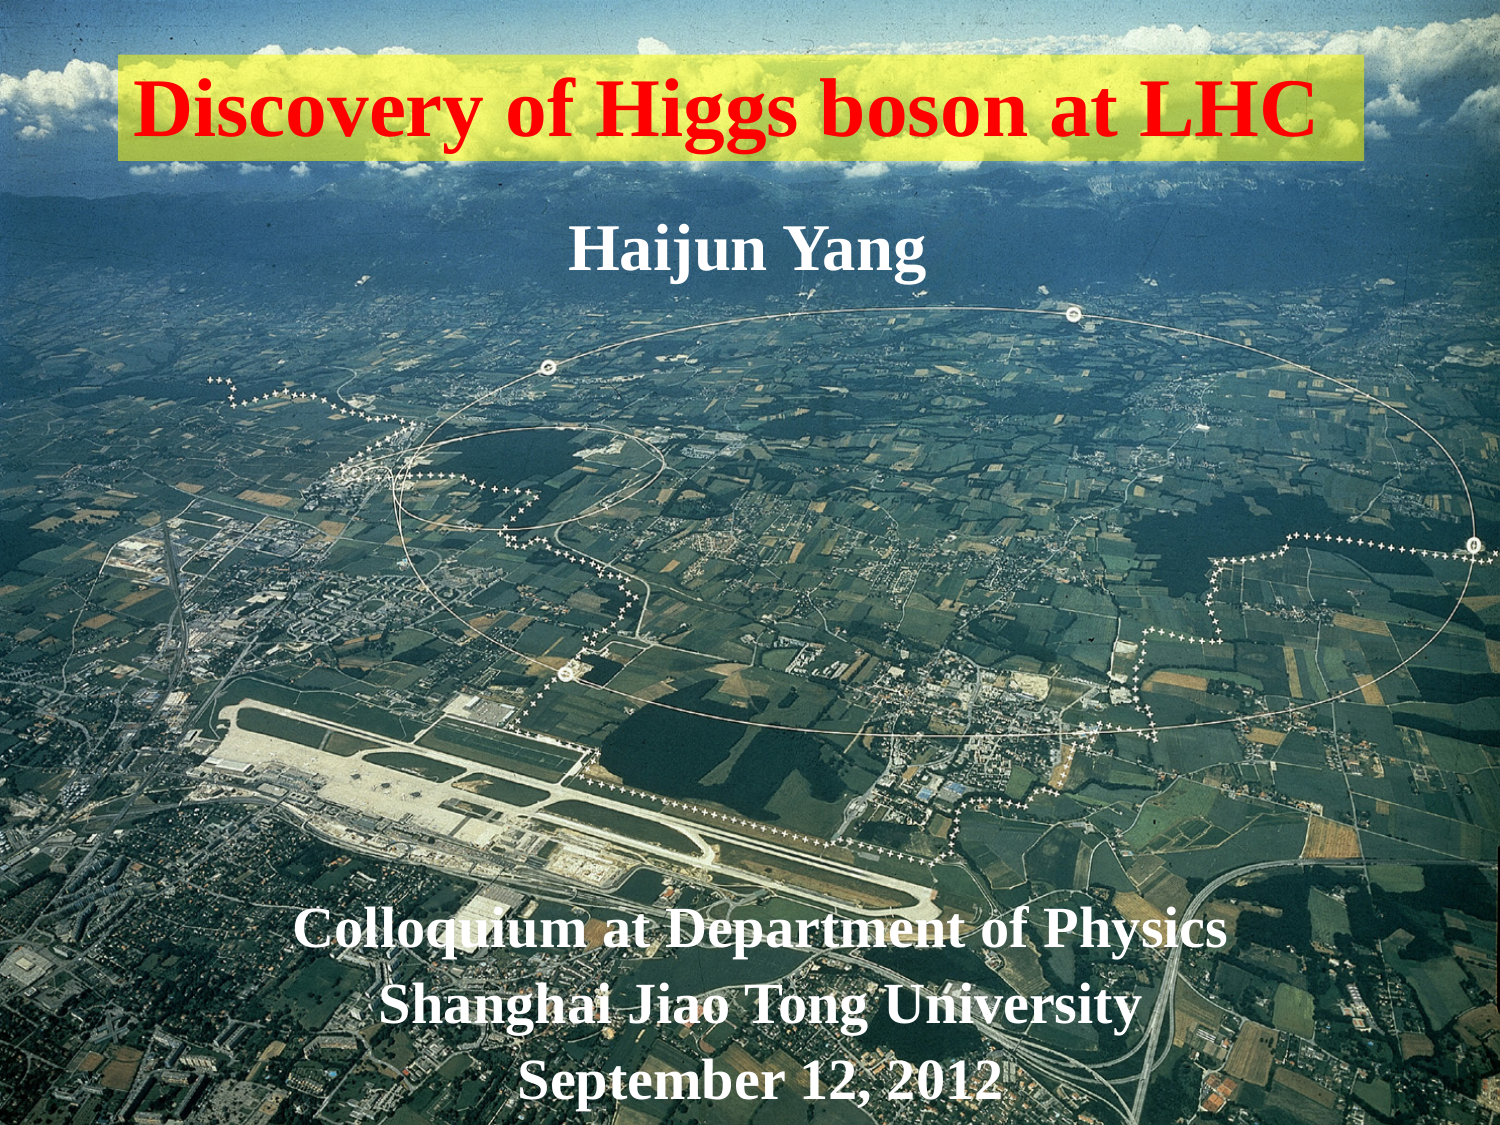

# Discovery of Higgs boson at LHC
Haijun Yang
Colloquium at Department of Physics
Shanghai Jiao Tong University
September 12, 2012